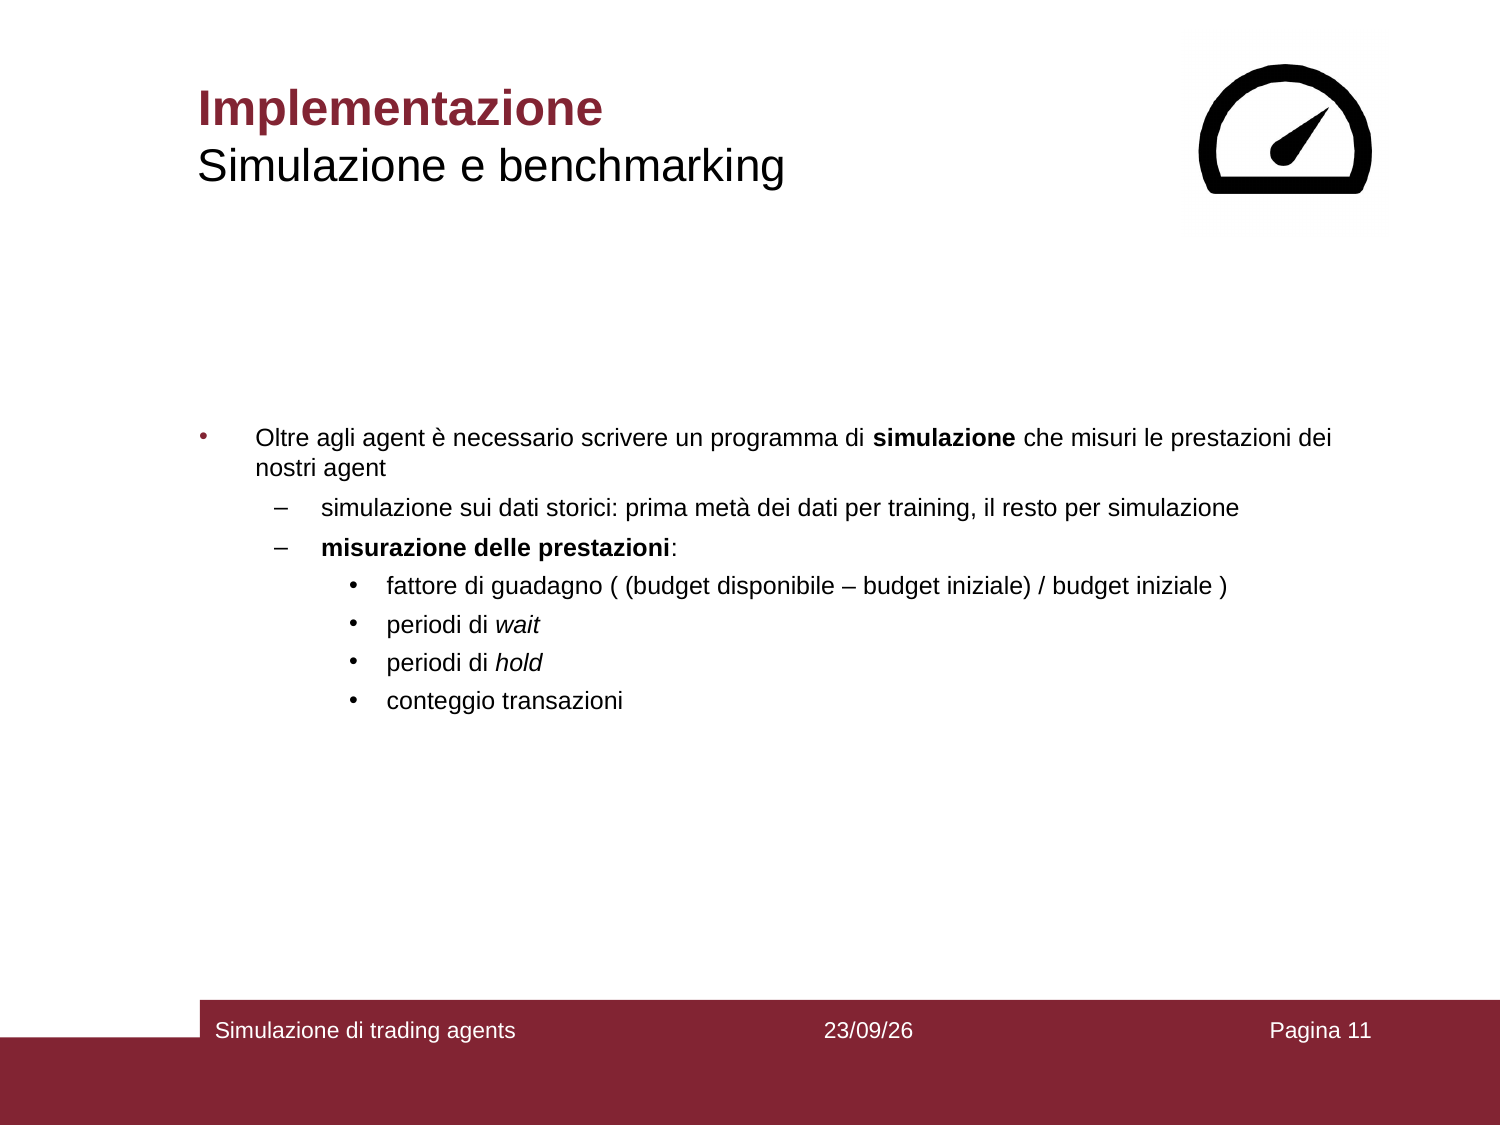

# Implementazione
Simulazione e benchmarking
Oltre agli agent è necessario scrivere un programma di simulazione che misuri le prestazioni dei nostri agent
simulazione sui dati storici: prima metà dei dati per training, il resto per simulazione
misurazione delle prestazioni:
fattore di guadagno ( (budget disponibile – budget iniziale) / budget iniziale )
periodi di wait
periodi di hold
conteggio transazioni
Simulazione di trading agents
11